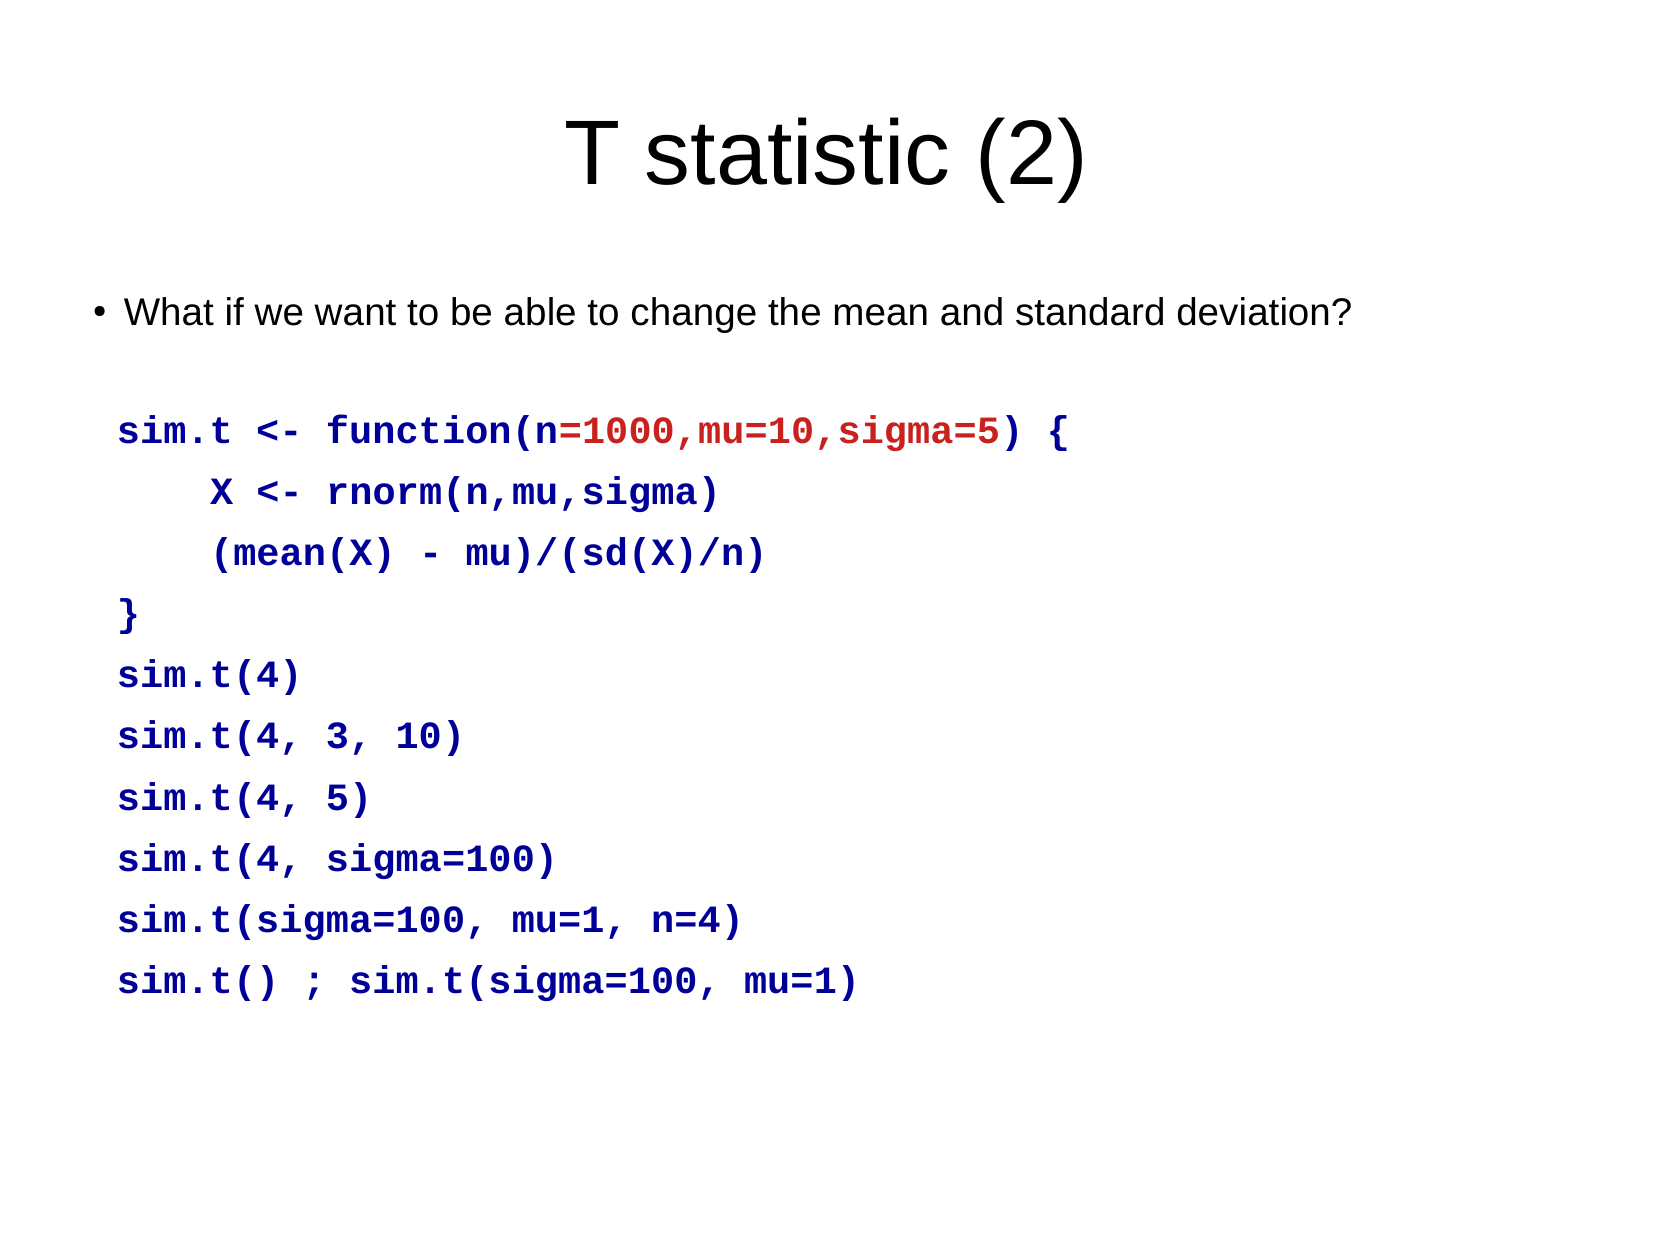

# T statistic (2)
What if we want to be able to change the mean and standard deviation?
sim.t <- function(n=1000,mu=10,sigma=5) {
 X <- rnorm(n,mu,sigma)
 (mean(X) - mu)/(sd(X)/n)
}
sim.t(4)
sim.t(4, 3, 10)
sim.t(4, 5)
sim.t(4, sigma=100)
sim.t(sigma=100, mu=1, n=4)
sim.t() ; sim.t(sigma=100, mu=1)